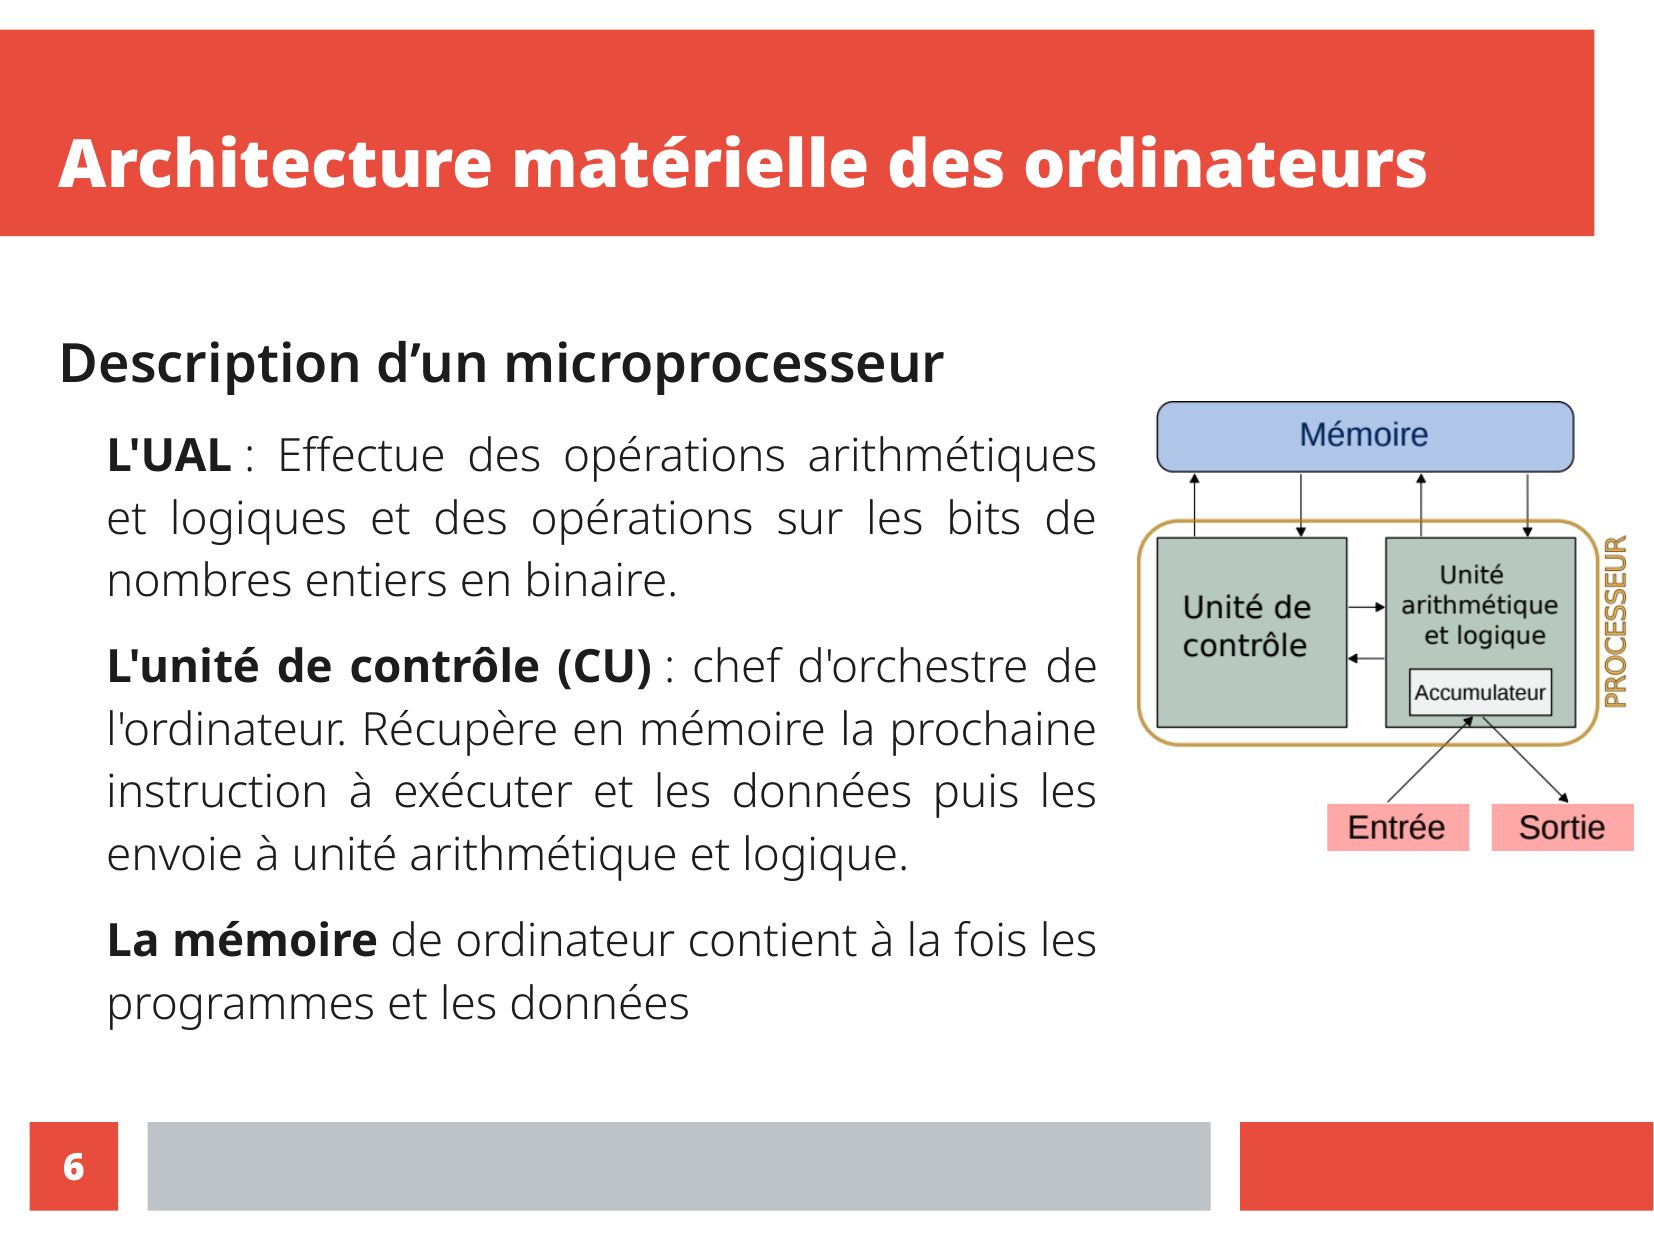

# Architecture matérielle des ordinateurs
Description d’un microprocesseur
L'UAL : Effectue des opérations arithmétiques et logiques et des opérations sur les bits de nombres entiers en binaire.
L'unité de contrôle (CU) : chef d'orchestre de l'ordinateur. Récupère en mémoire la prochaine instruction à exécuter et les données puis les envoie à unité arithmétique et logique.
La mémoire de ordinateur contient à la fois les programmes et les données
6